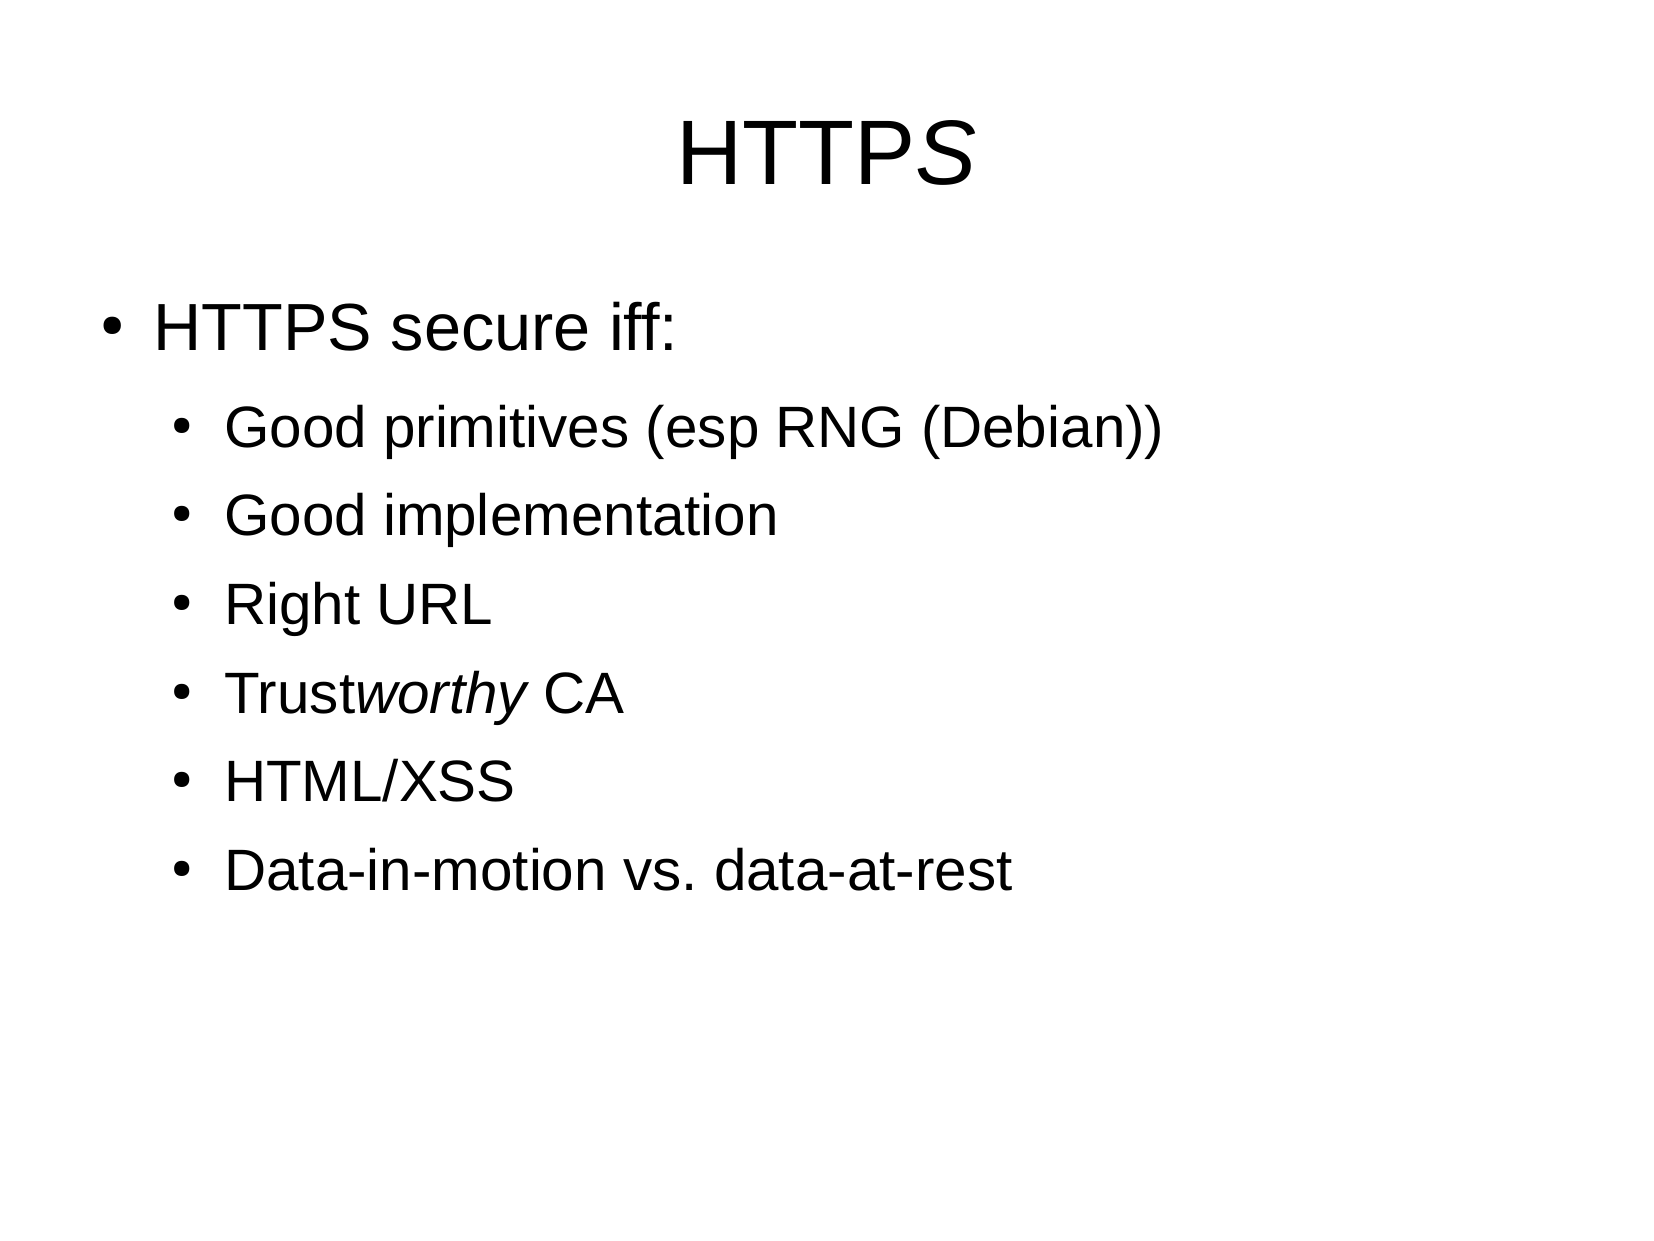

# HTTPS
HTTPS secure iff:
Good primitives (esp RNG (Debian))
Good implementation
Right URL
Trustworthy CA
HTML/XSS
Data-in-motion vs. data-at-rest